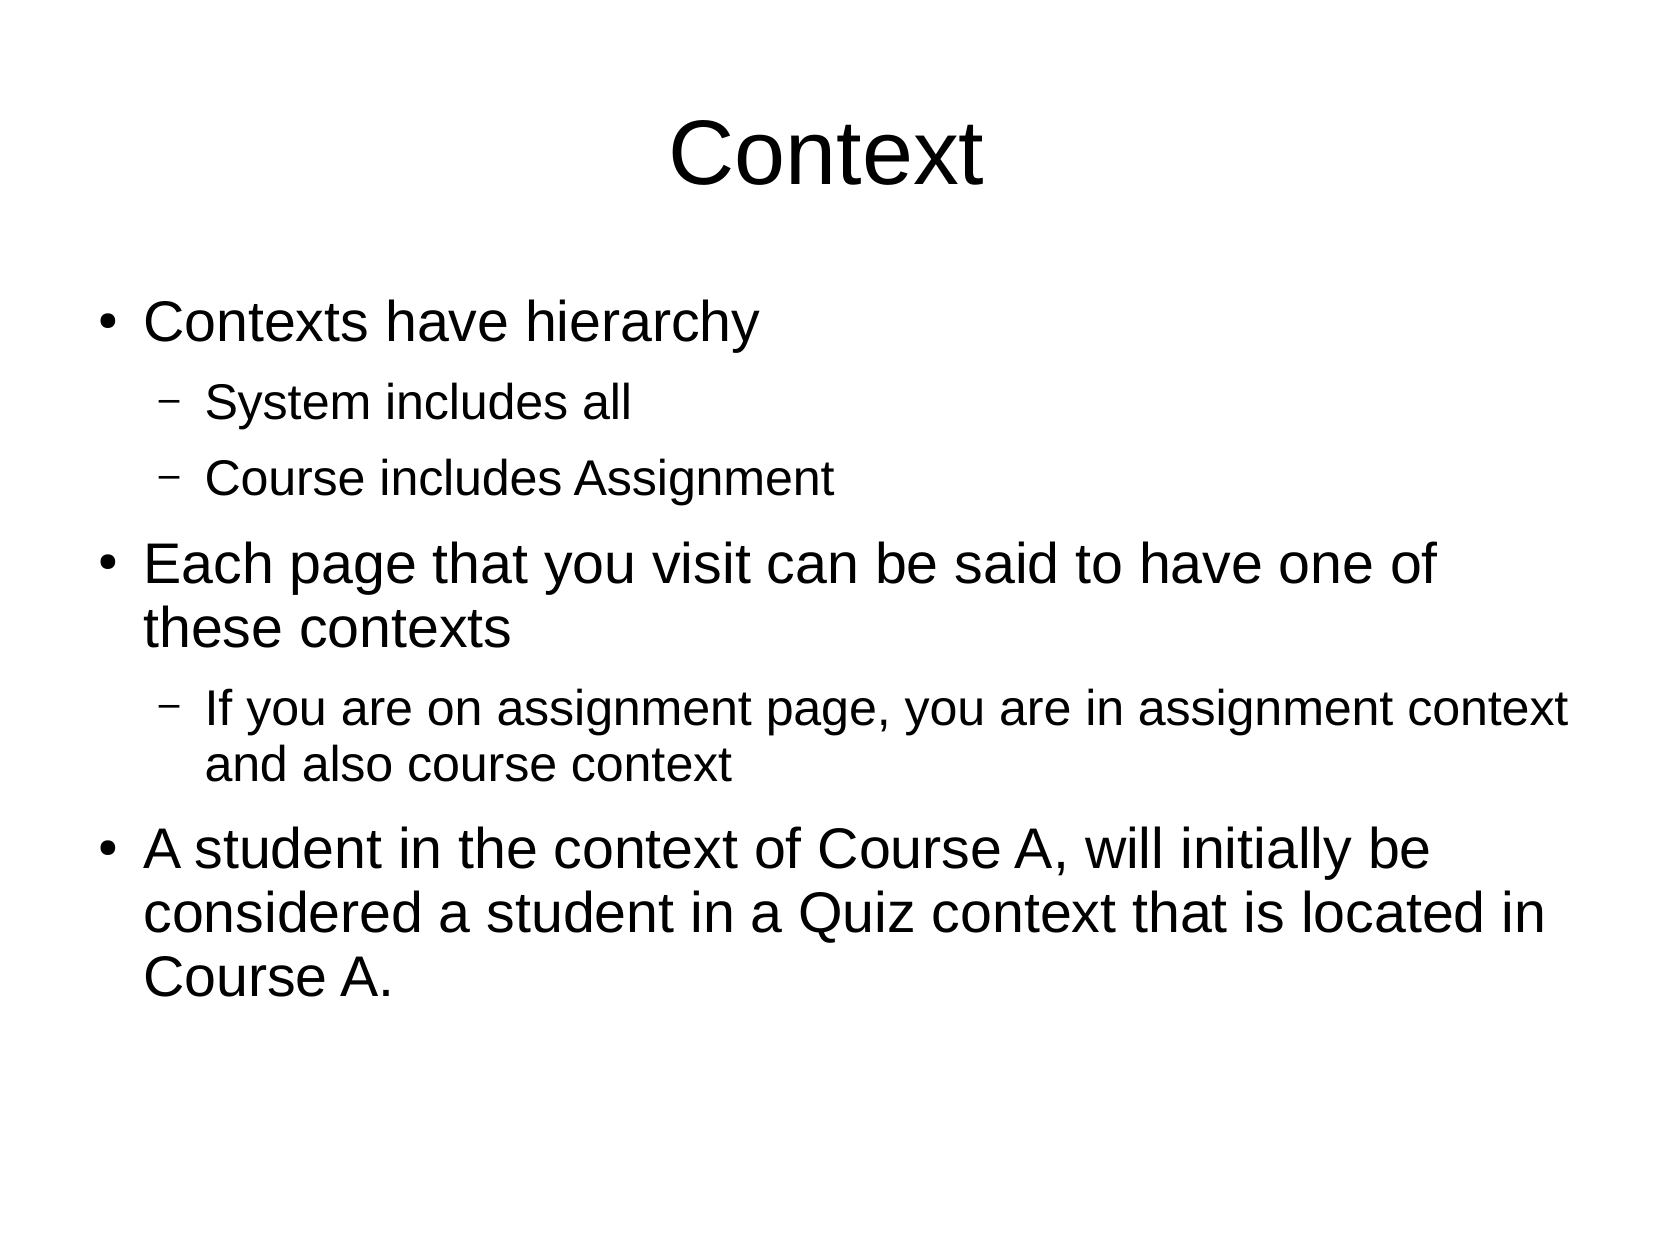

# Context
Contexts have hierarchy
System includes all
Course includes Assignment
Each page that you visit can be said to have one of these contexts
If you are on assignment page, you are in assignment context and also course context
A student in the context of Course A, will initially be considered a student in a Quiz context that is located in Course A.